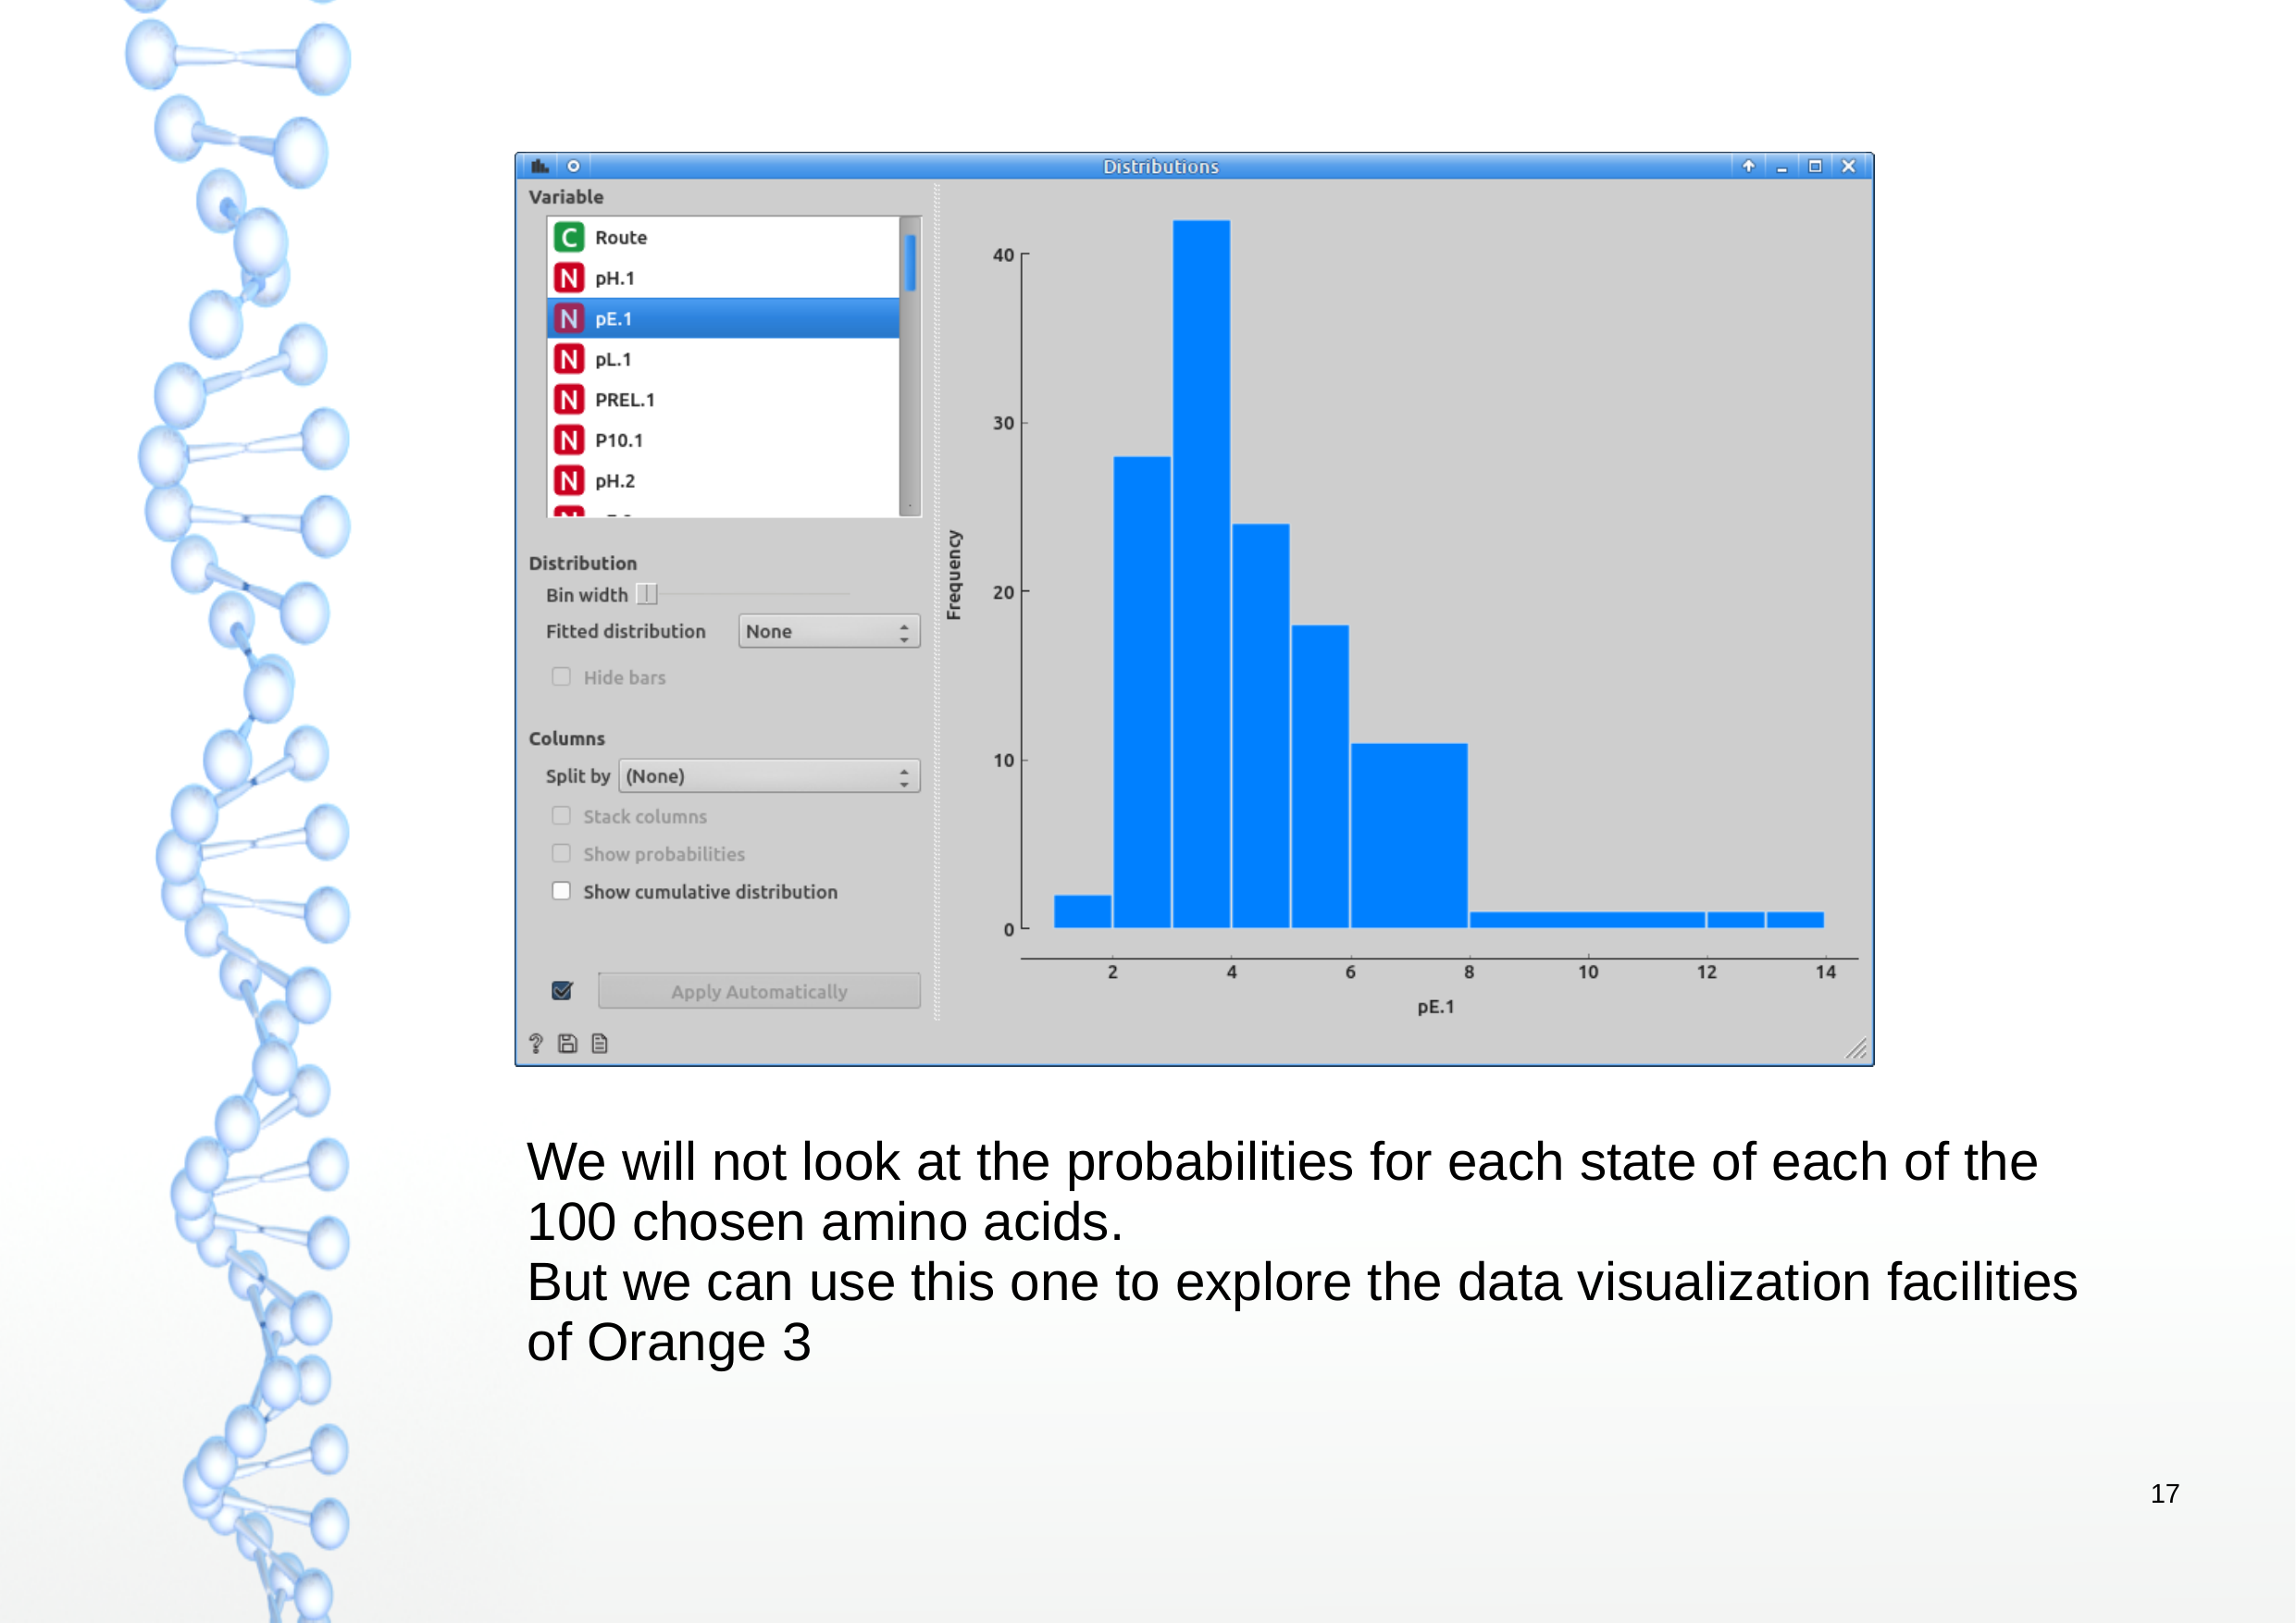

We will not look at the probabilities for each state of each of the 100 chosen amino acids.
But we can use this one to explore the data visualization facilities of Orange 3
17